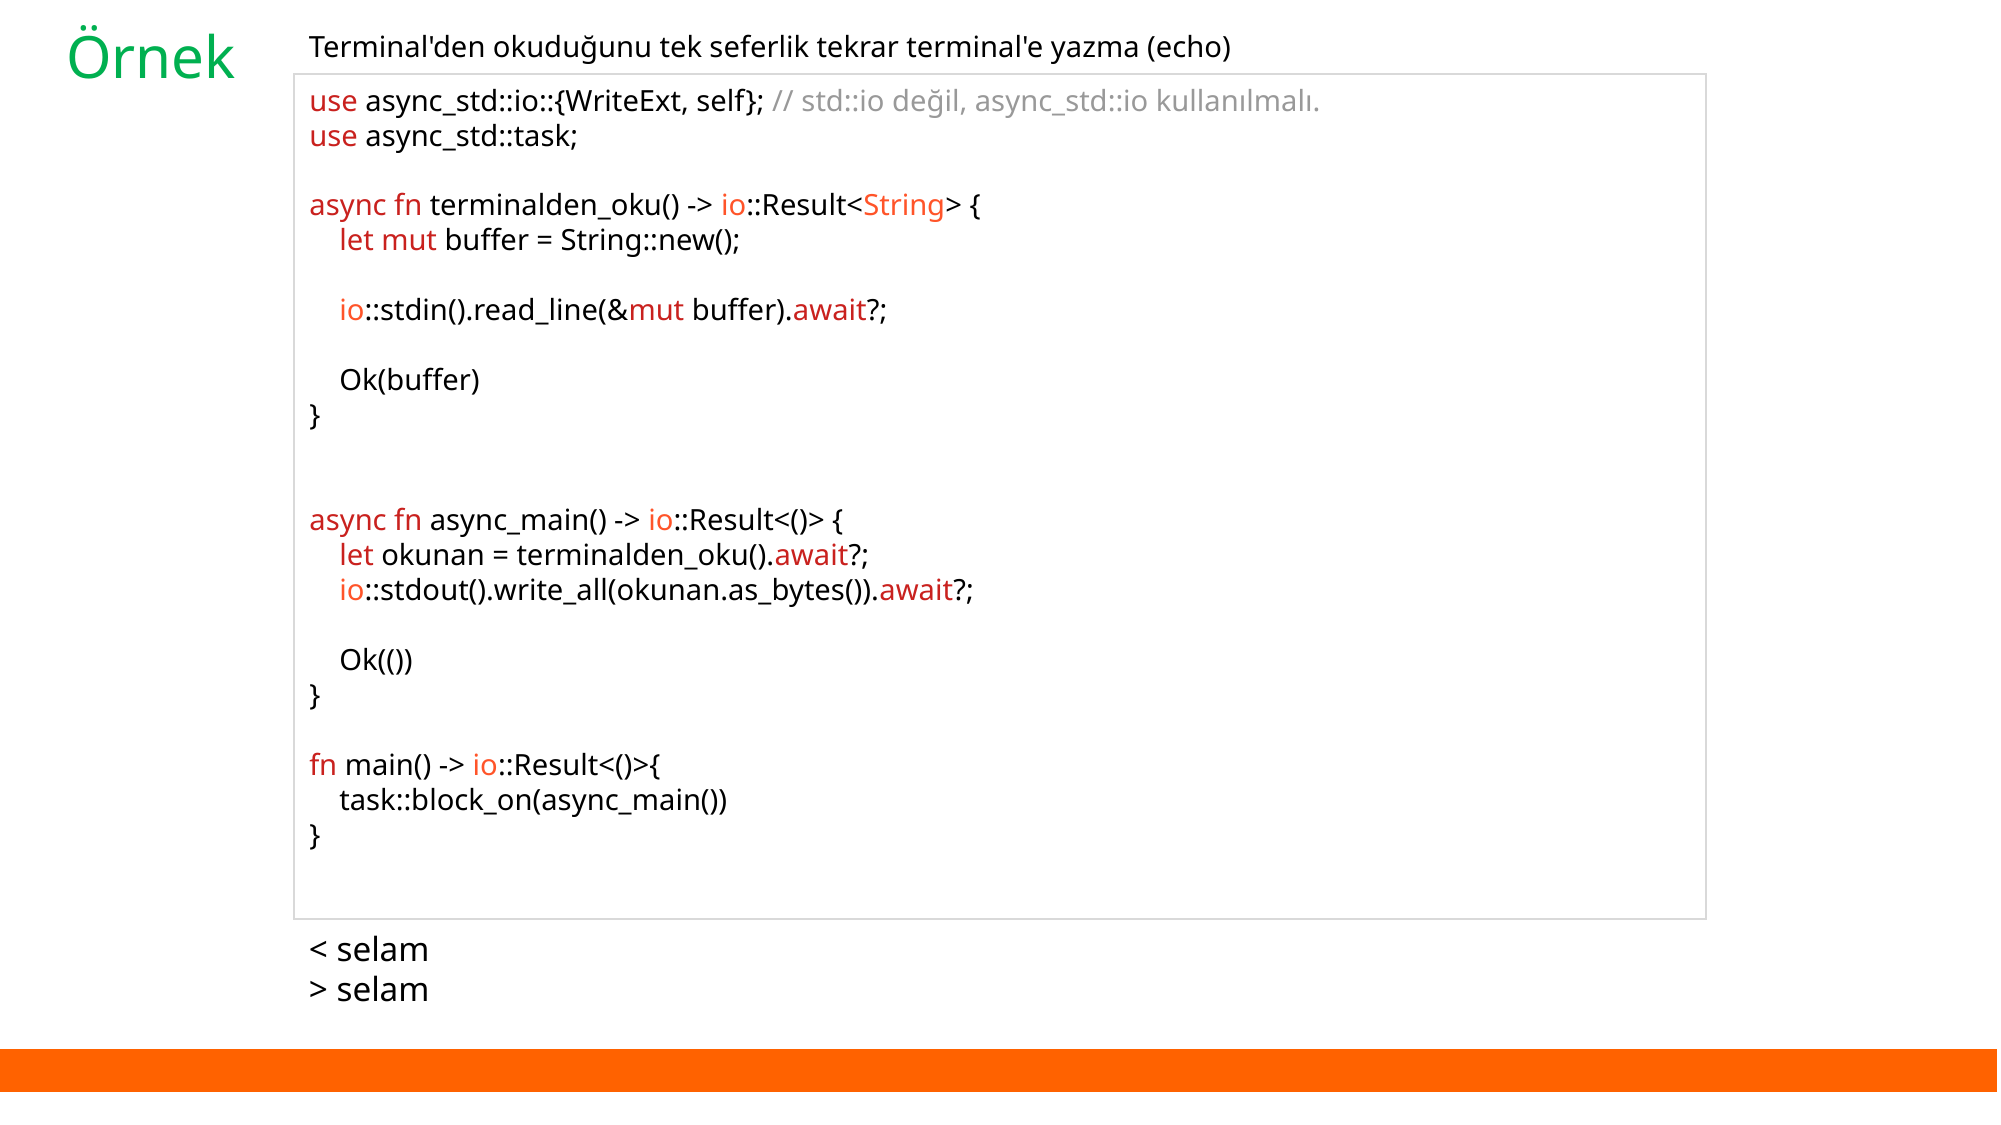

Örnek
Terminal'den okuduğunu tek seferlik tekrar terminal'e yazma (echo)
use async_std::io::{WriteExt, self}; // std::io değil, async_std::io kullanılmalı.
use async_std::task;
async fn terminalden_oku() -> io::Result<String> {
 let mut buffer = String::new();
 io::stdin().read_line(&mut buffer).await?;
 Ok(buffer)
}
async fn async_main() -> io::Result<()> {
 let okunan = terminalden_oku().await?;
 io::stdout().write_all(okunan.as_bytes()).await?;
 Ok(())
}
fn main() -> io::Result<()>{
 task::block_on(async_main())
}
< selam
> selam